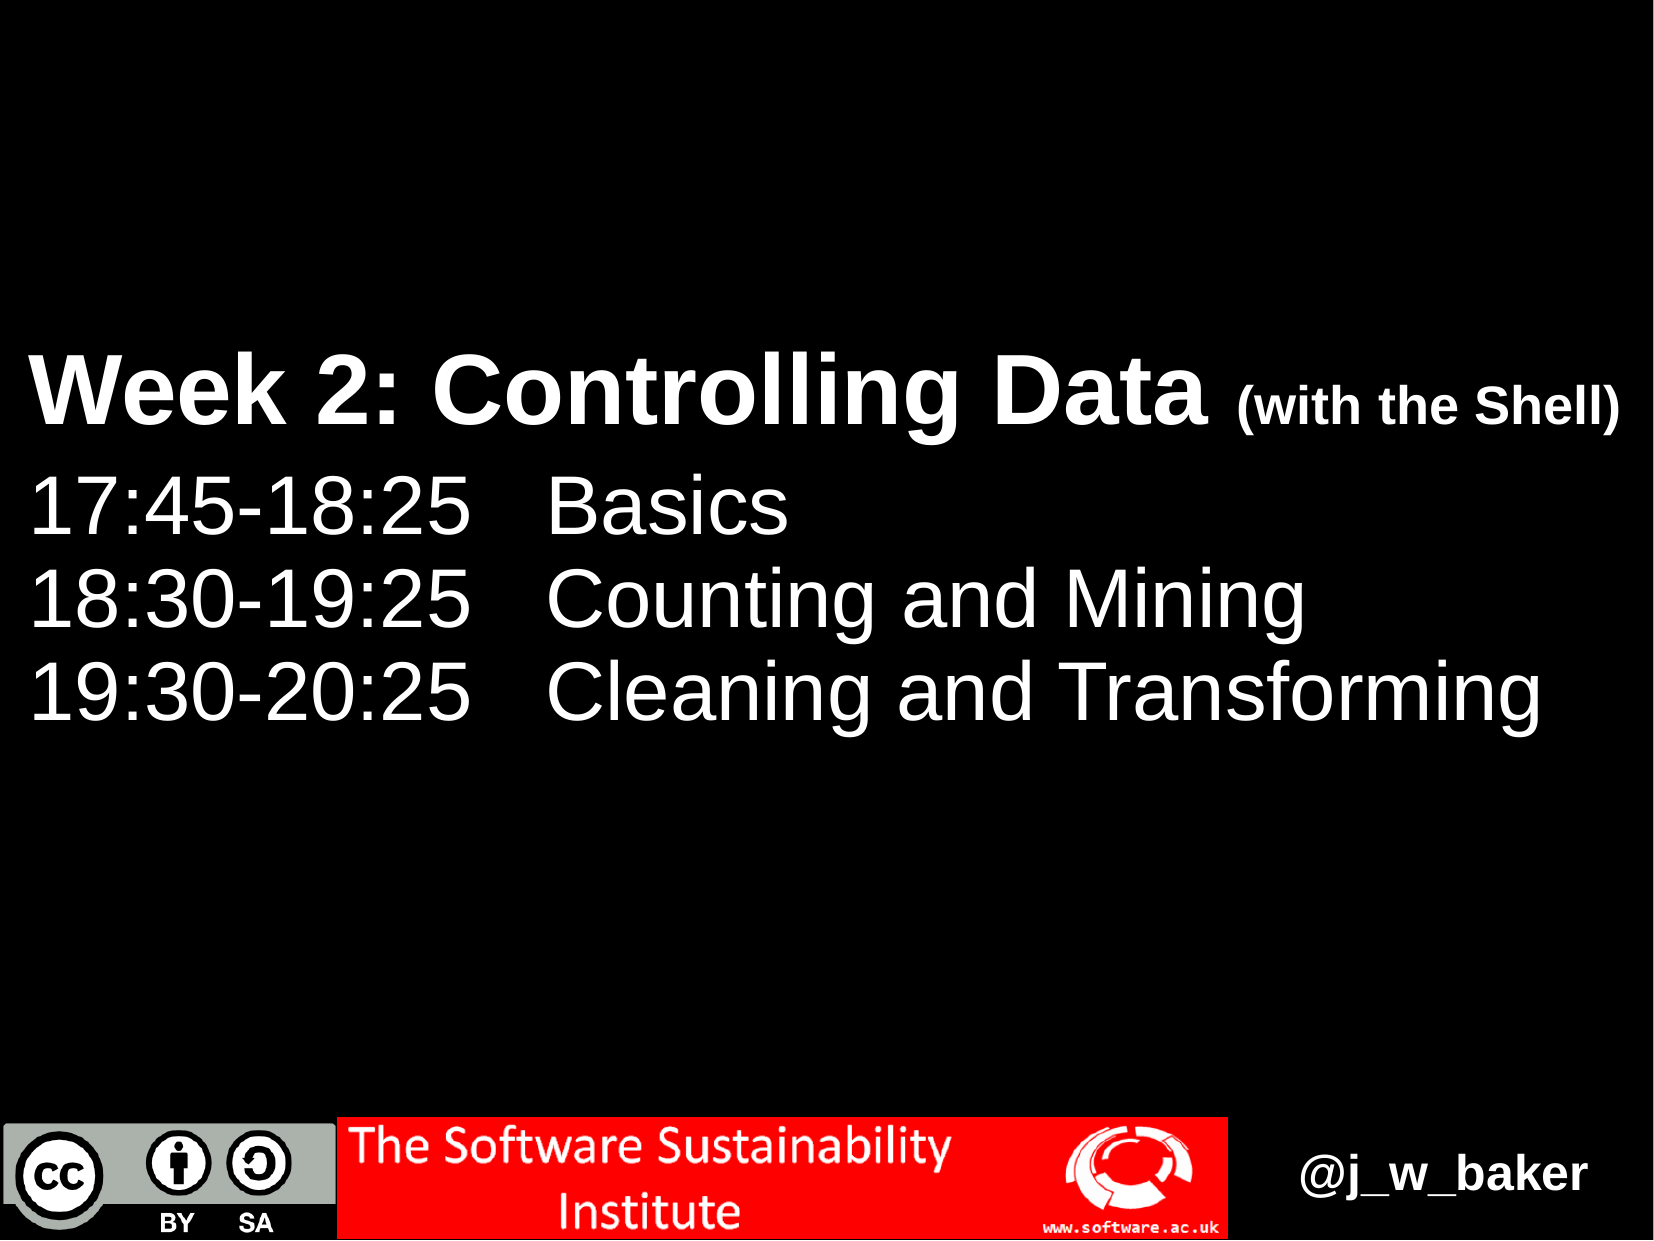

Week 2: Controlling Data (with the Shell)
17:45-18:25	Basics
18:30-19:25	Counting and Mining
19:30-20:25	Cleaning and Transforming
@j_w_baker